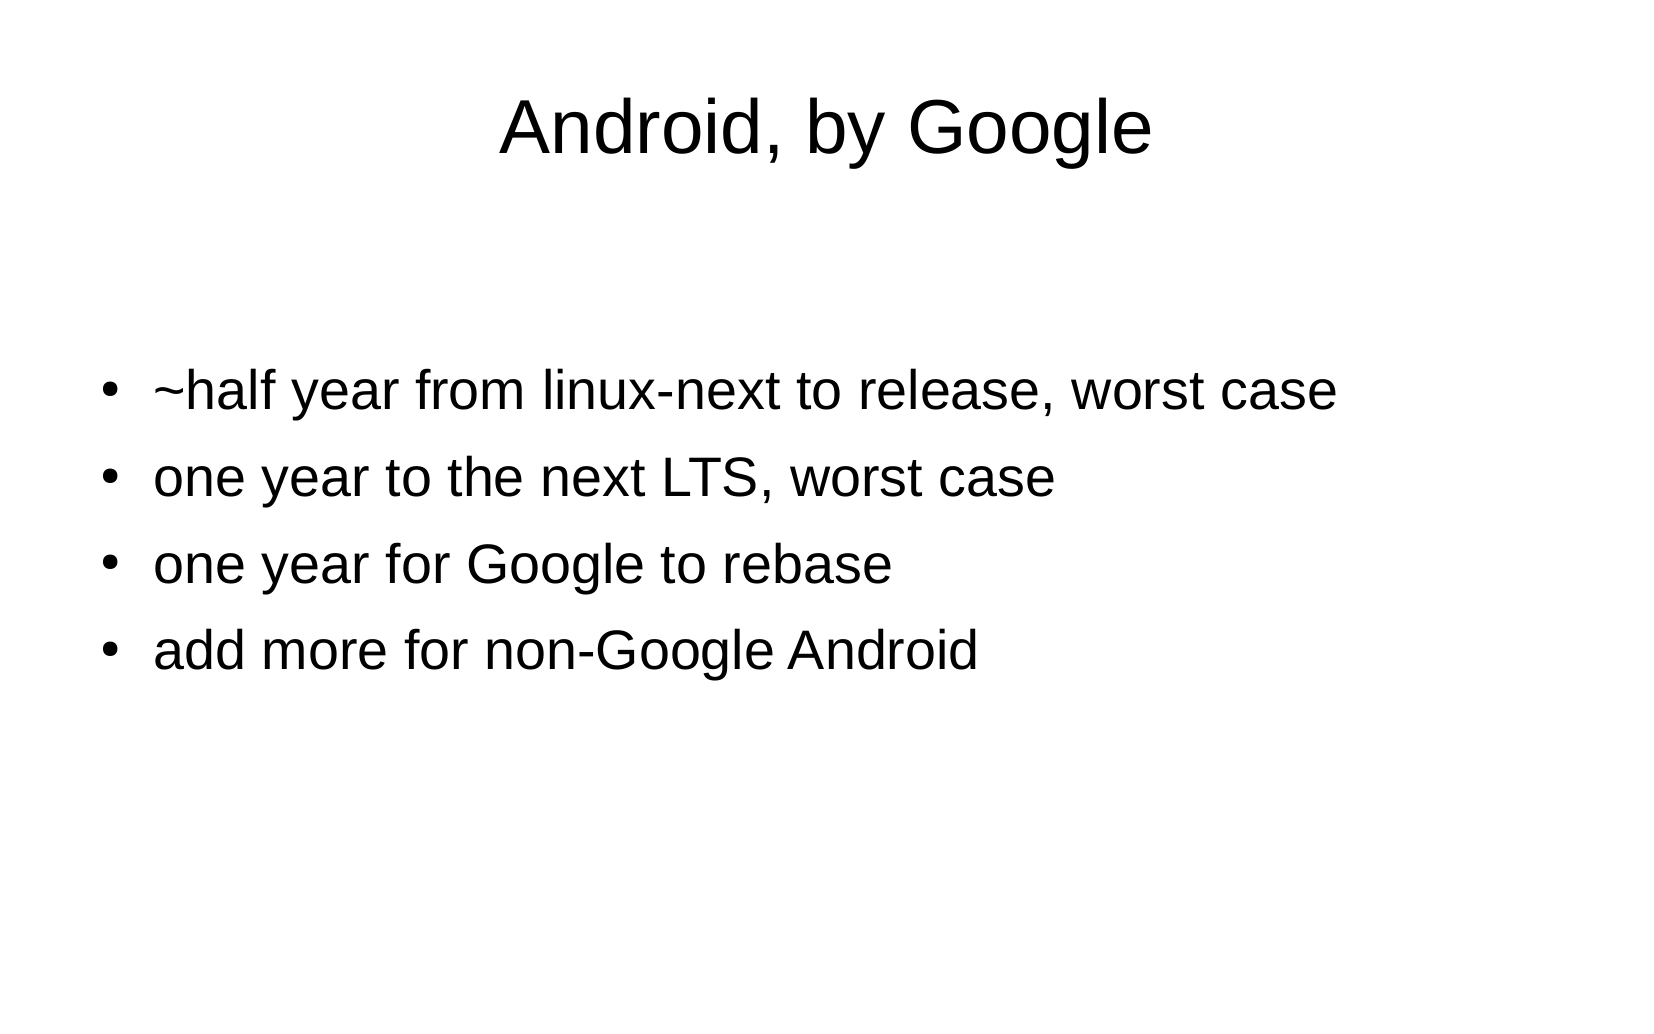

# Android, by Google
~half year from linux-next to release, worst case
one year to the next LTS, worst case
one year for Google to rebase
add more for non-Google Android